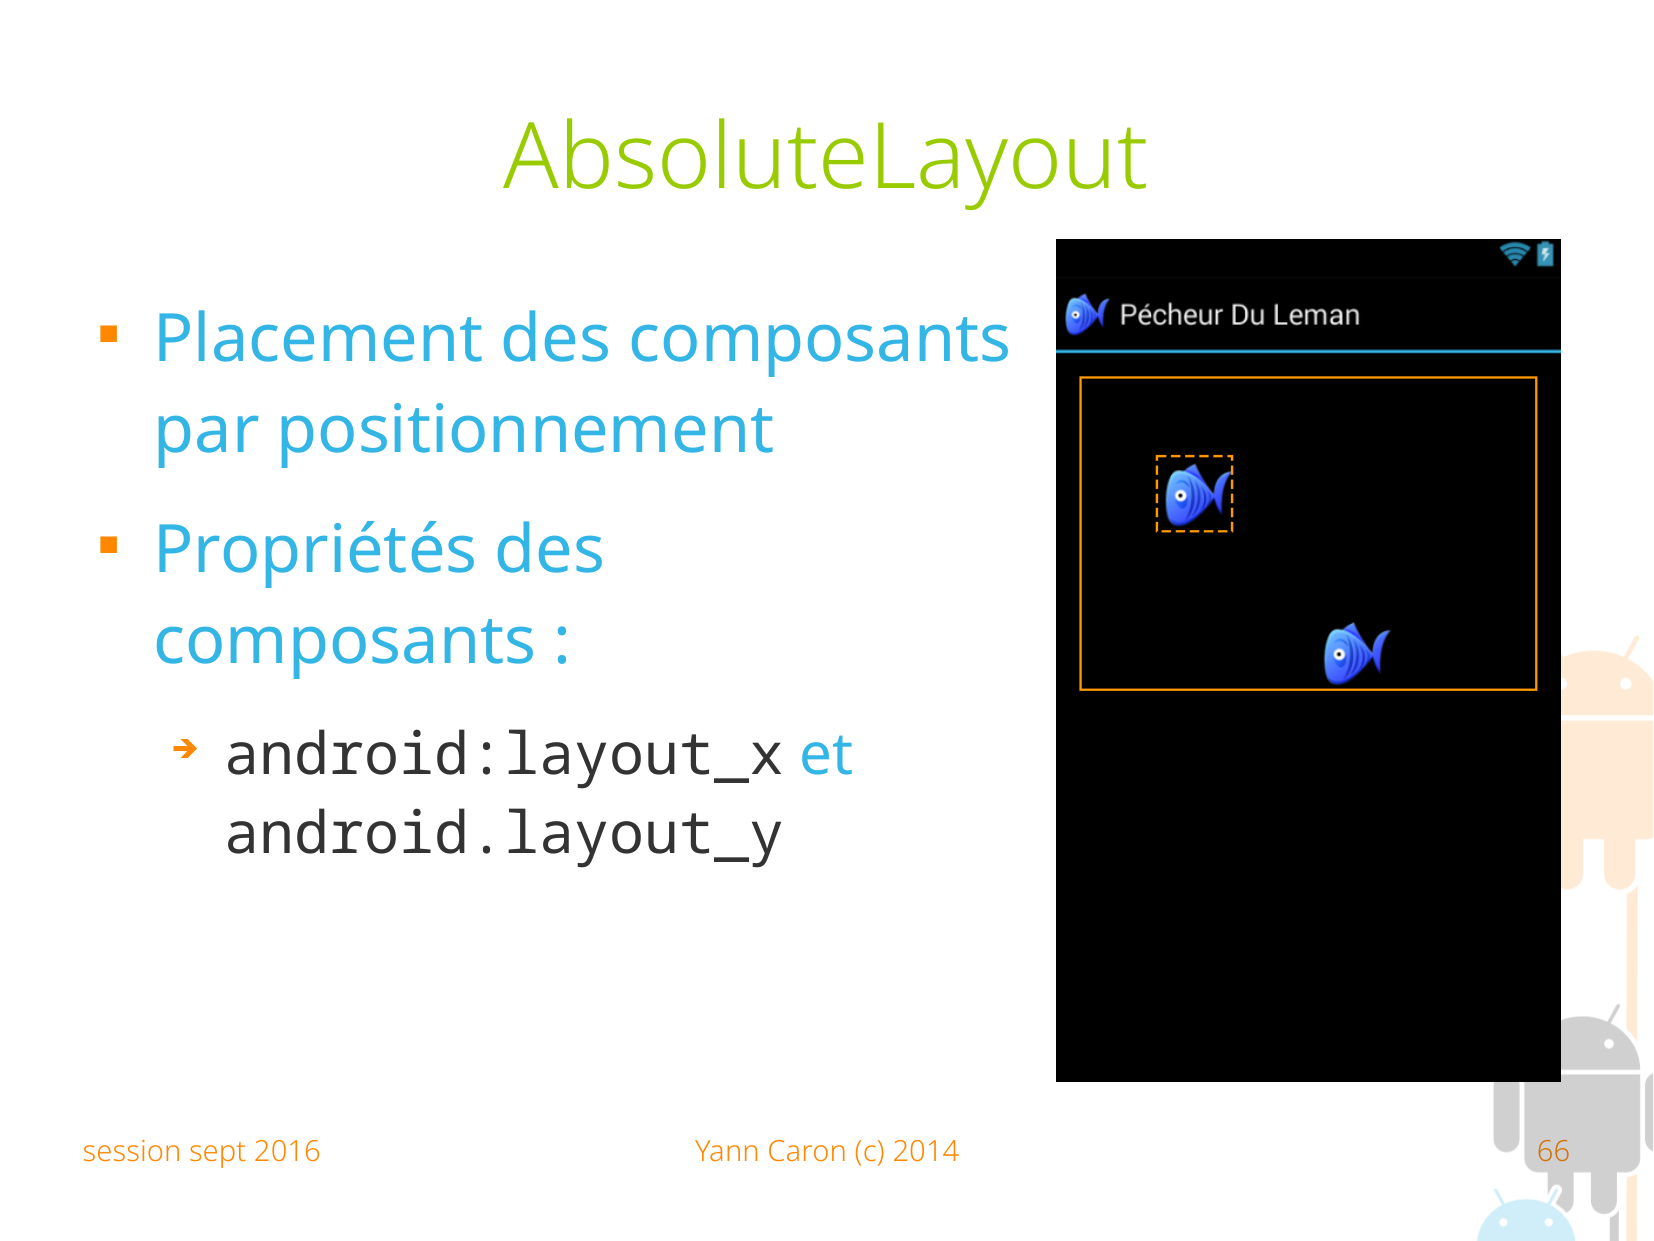

# AbsoluteLayout
Placement des composants par positionnement
Propriétés des composants :
android:layout_x et android.layout_y
session sept 2016
Yann Caron (c) 2014
66